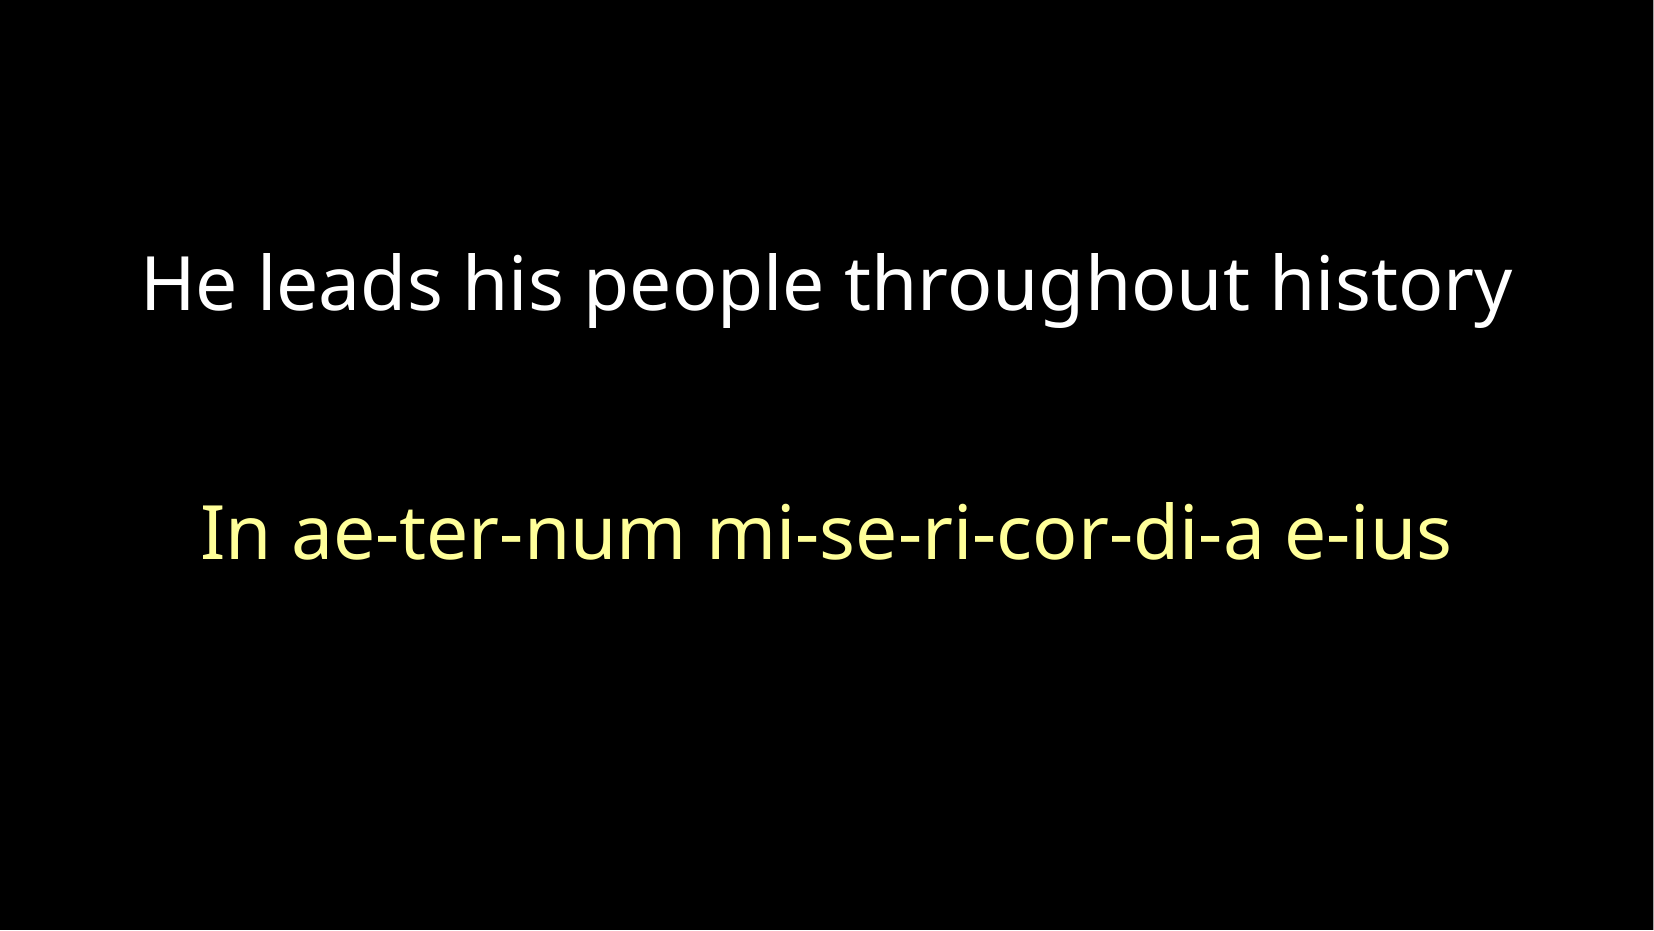

#
He leads his people throughout history
In ae-ter-num mi-se-ri-cor-di-a e-ius